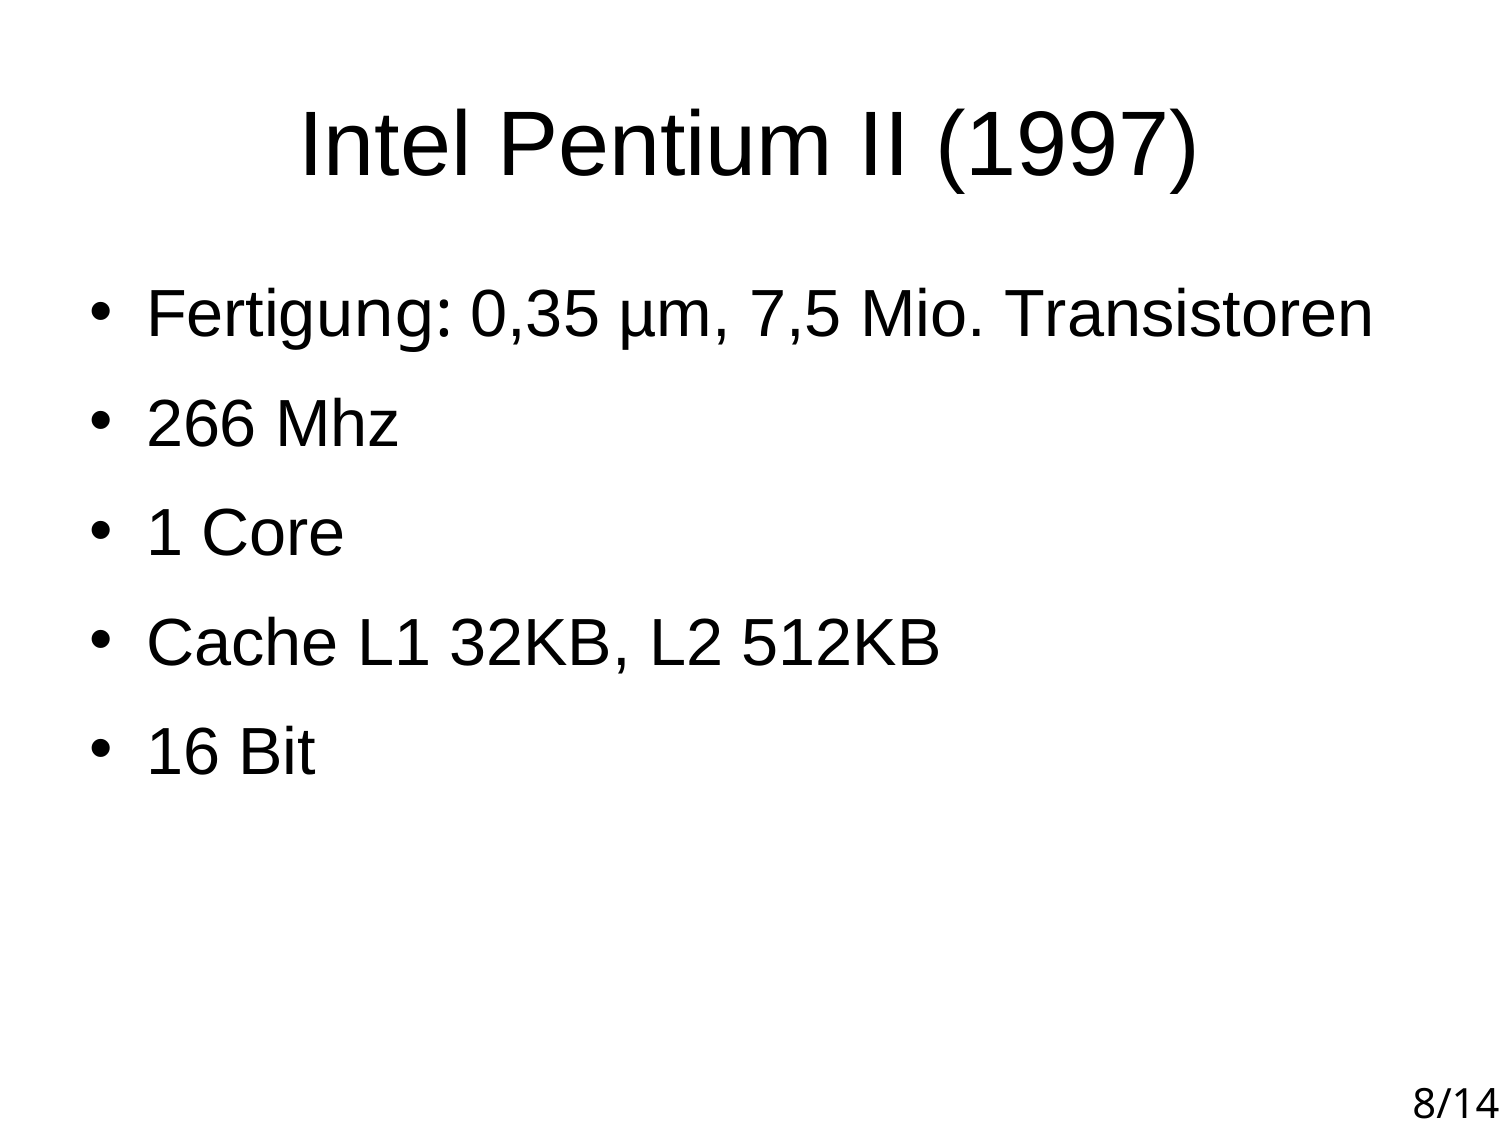

# Intel Pentium II (1997)
Fertigung: 0,35 µm, 7,5 Mio. Transistoren
266 Mhz
1 Core
Cache L1 32KB, L2 512KB
16 Bit
8